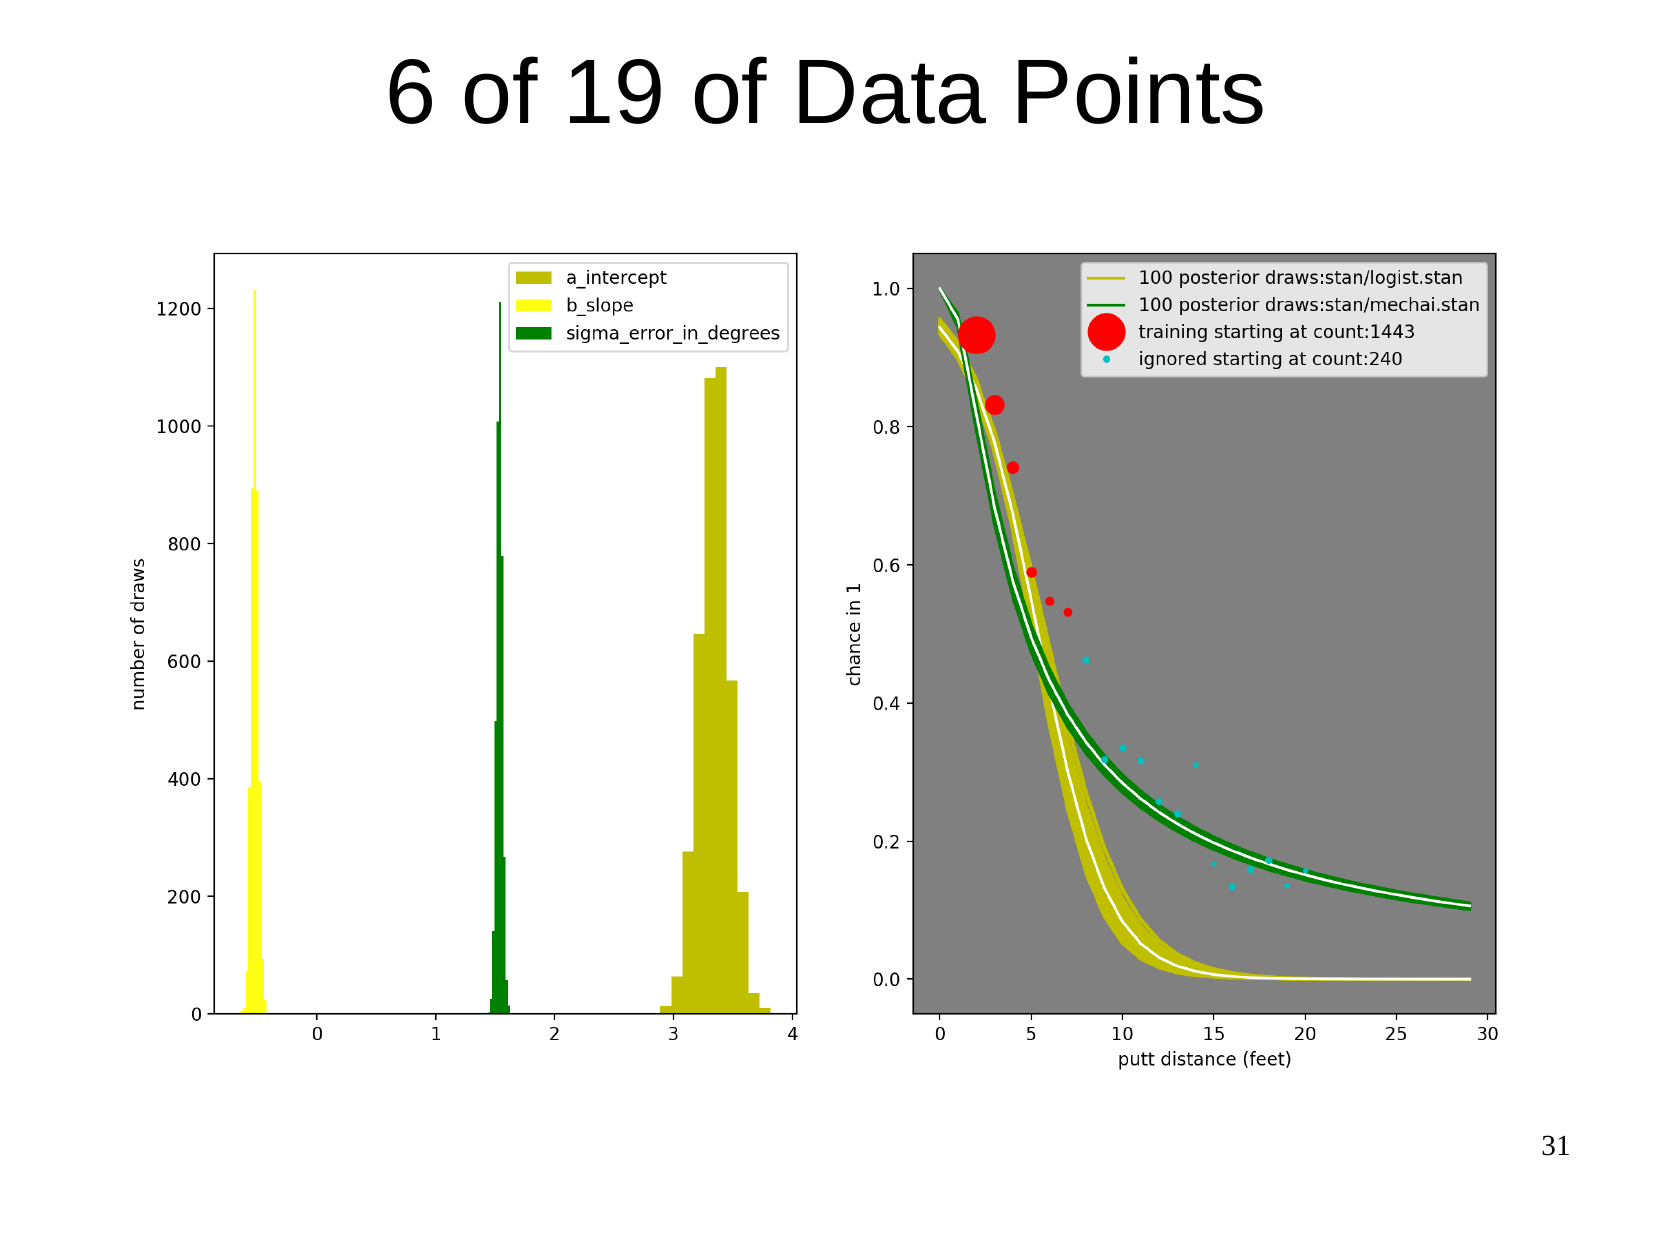

# 6 of 19 of Data Points
31